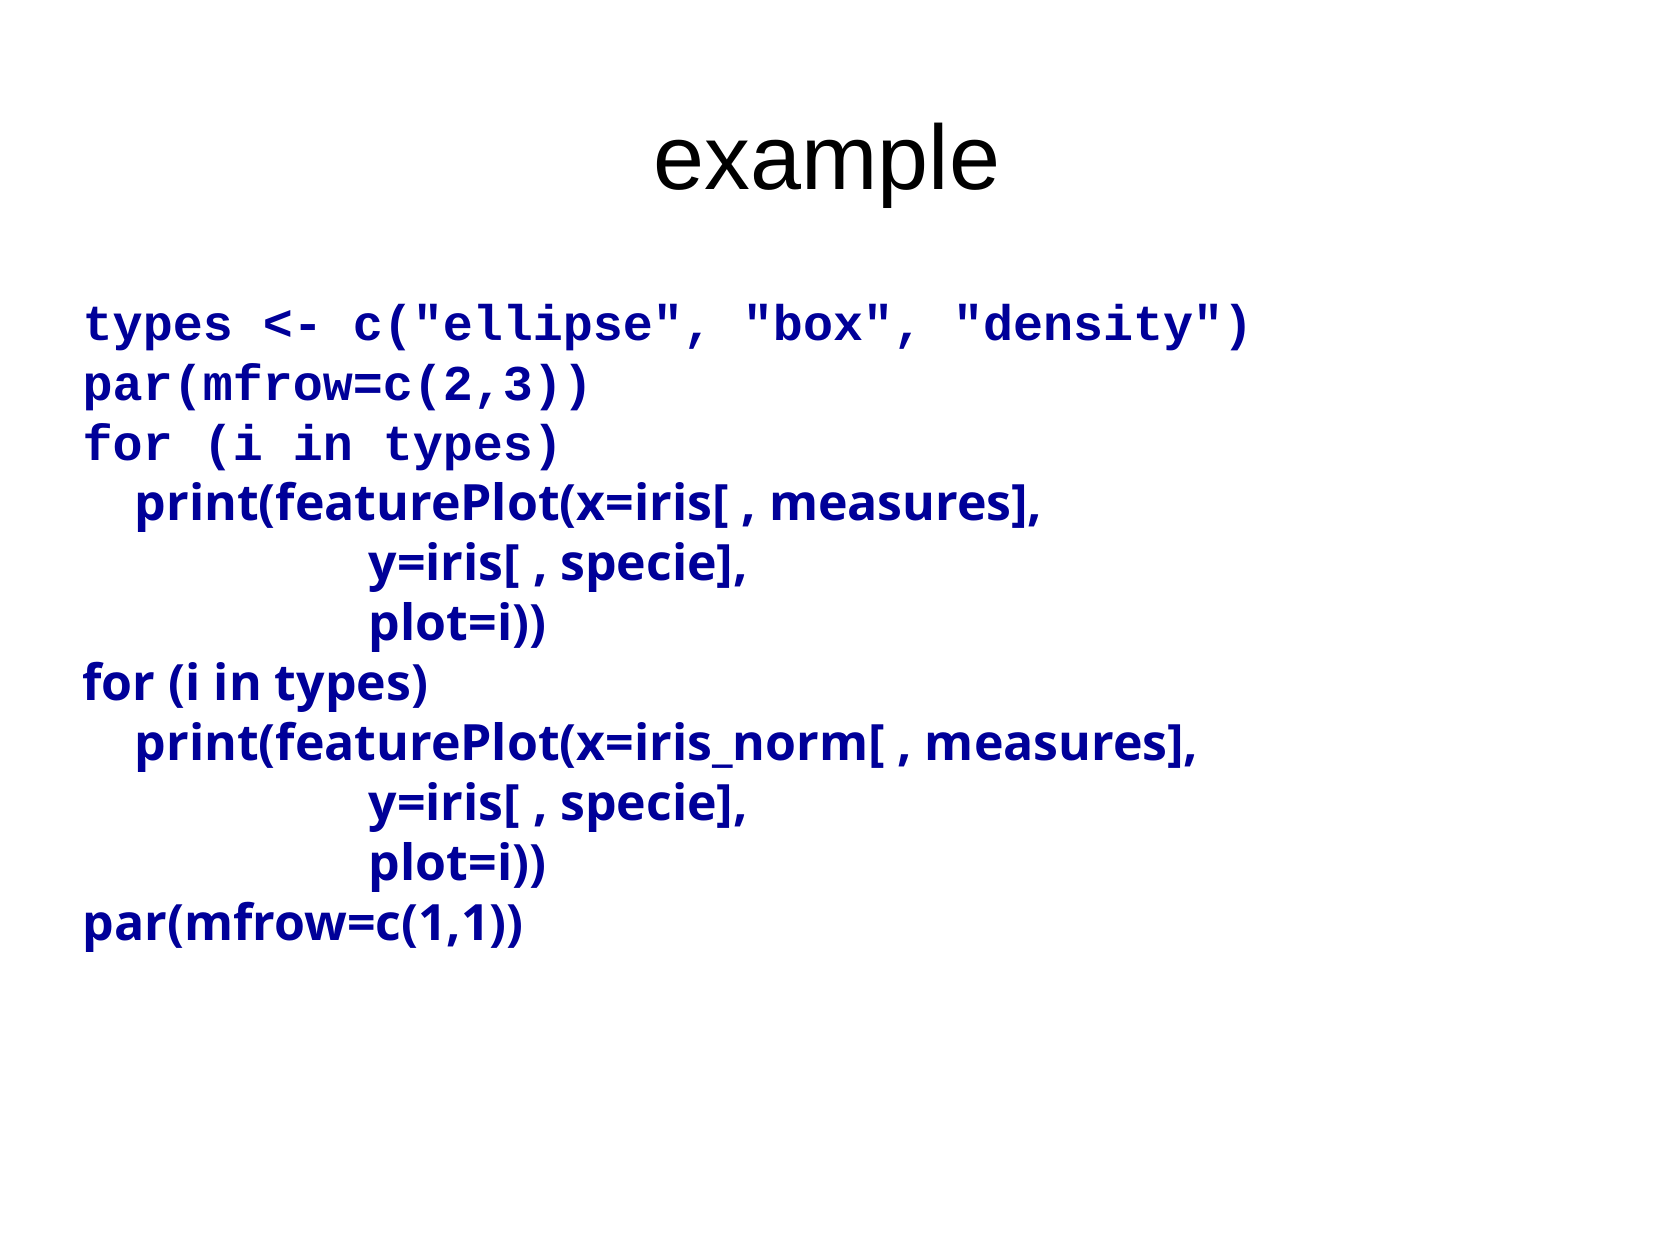

example
types <- c("ellipse", "box", "density")
par(mfrow=c(2,3))
for (i in types)
 print(featurePlot(x=iris[ , measures],
 y=iris[ , specie],
 plot=i))
for (i in types)
 print(featurePlot(x=iris_norm[ , measures],
 y=iris[ , specie],
 plot=i))
par(mfrow=c(1,1))